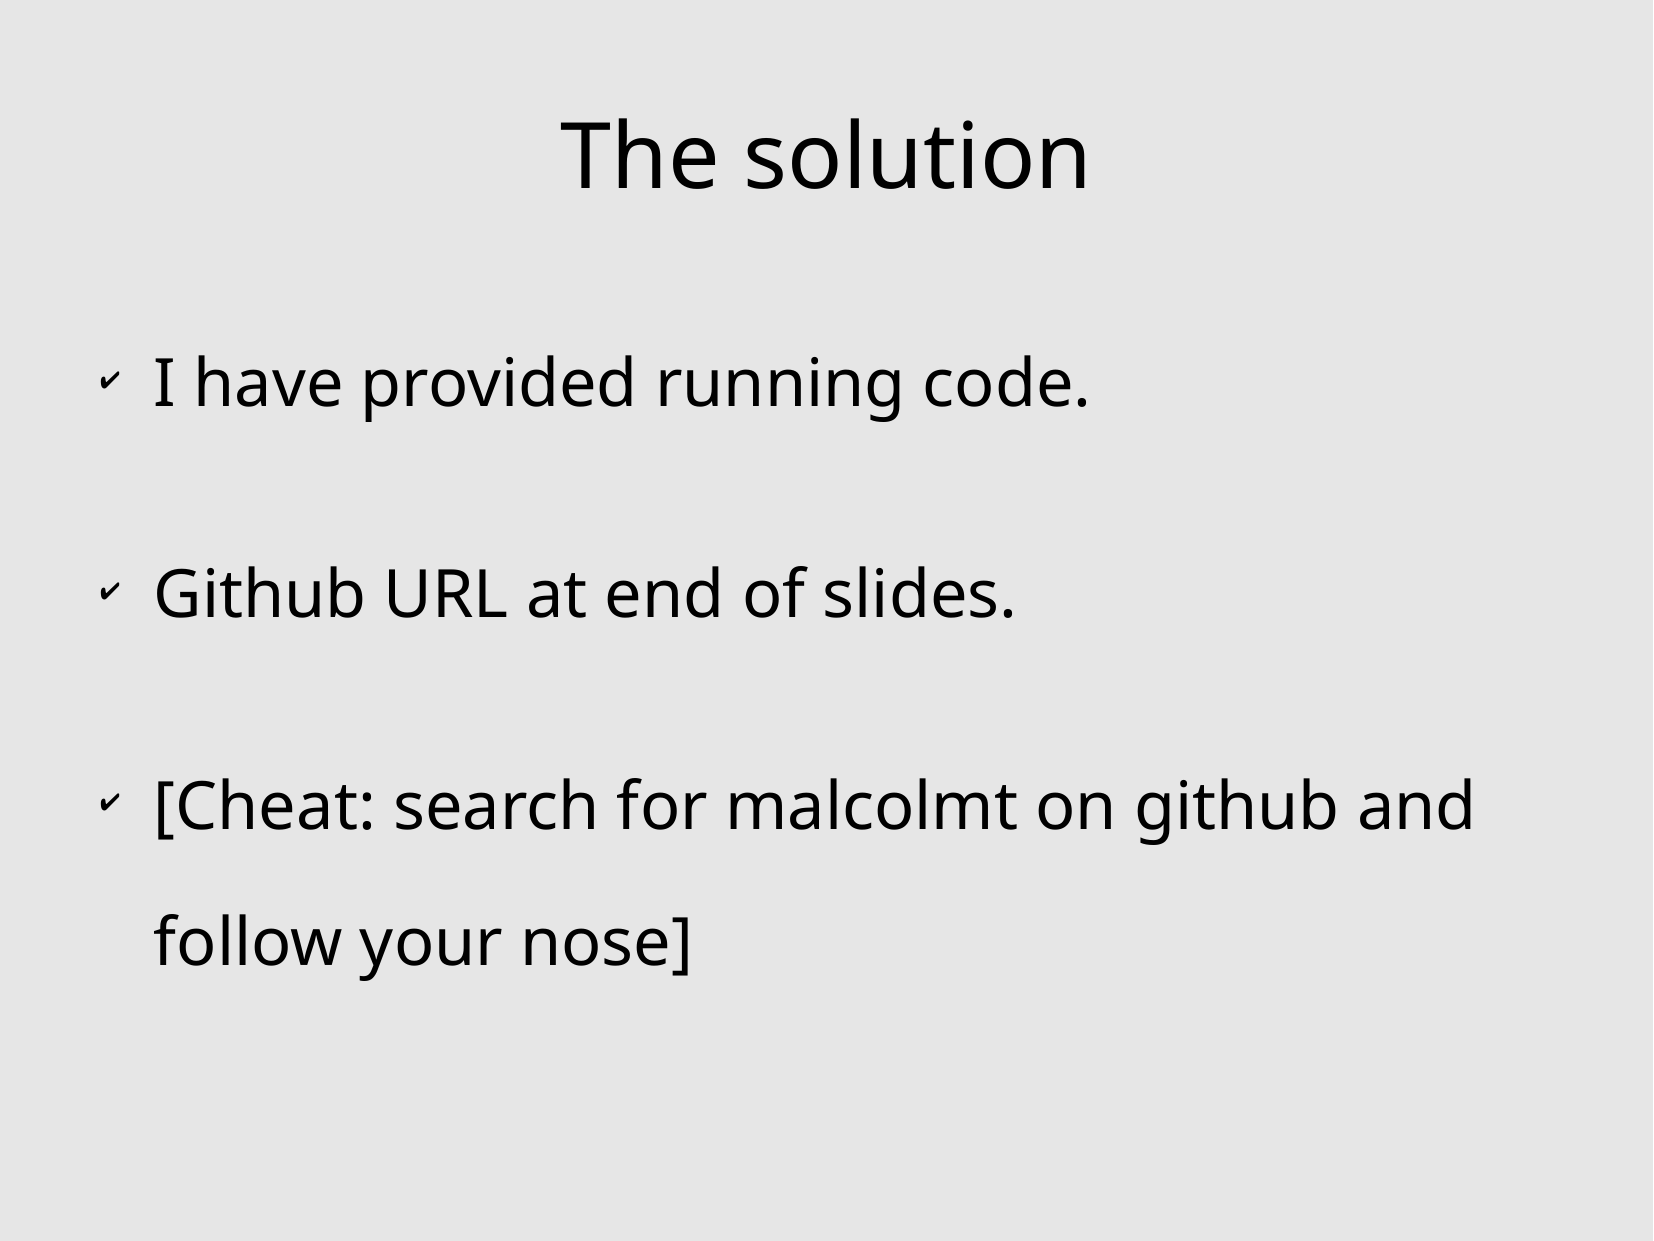

# The solution
I have provided running code.
Github URL at end of slides.
[Cheat: search for malcolmt on github and follow your nose]